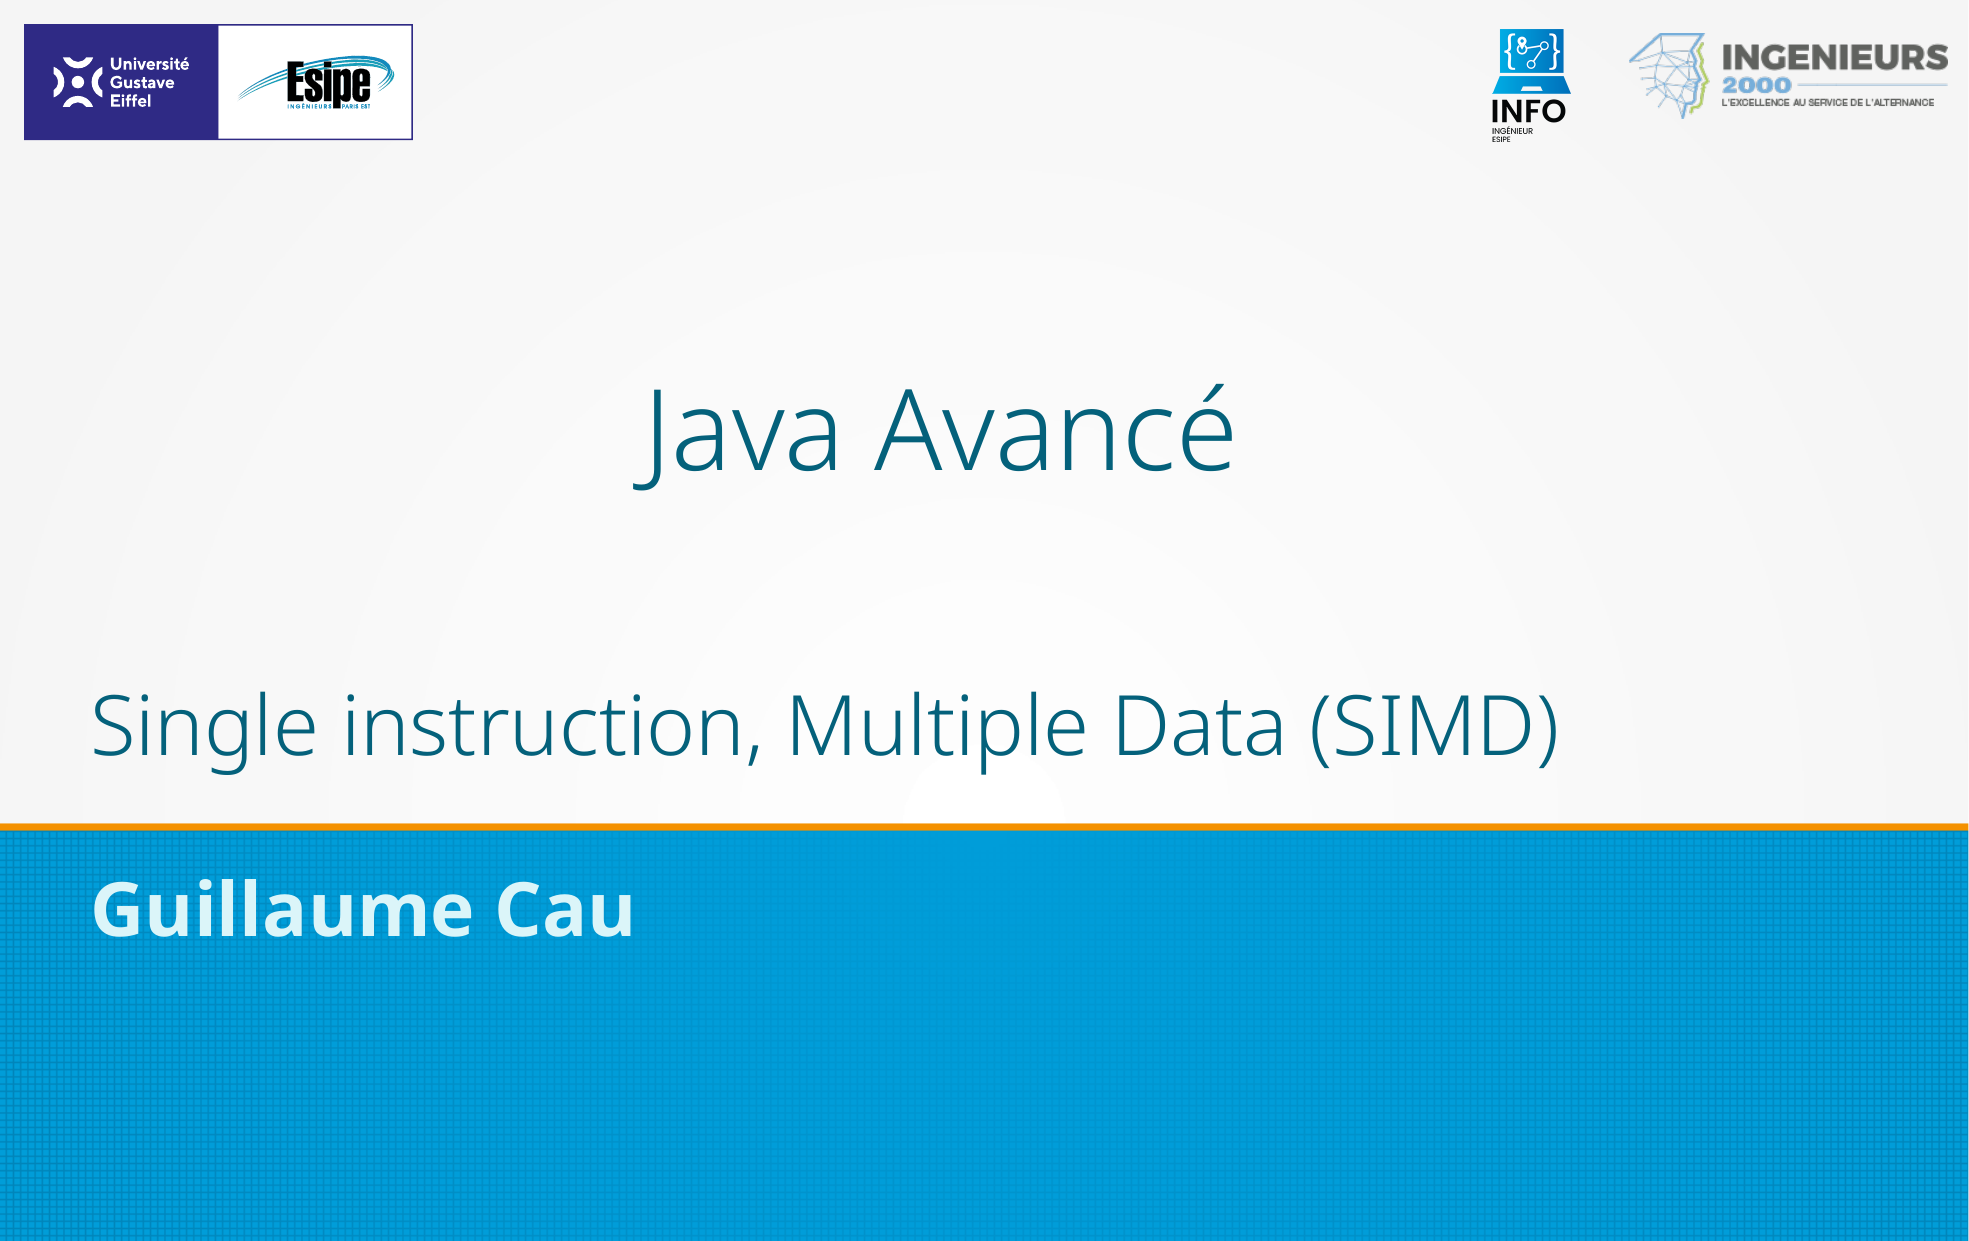

Java Avancé
# Single instruction, Multiple Data (SIMD)
Guillaume Cau